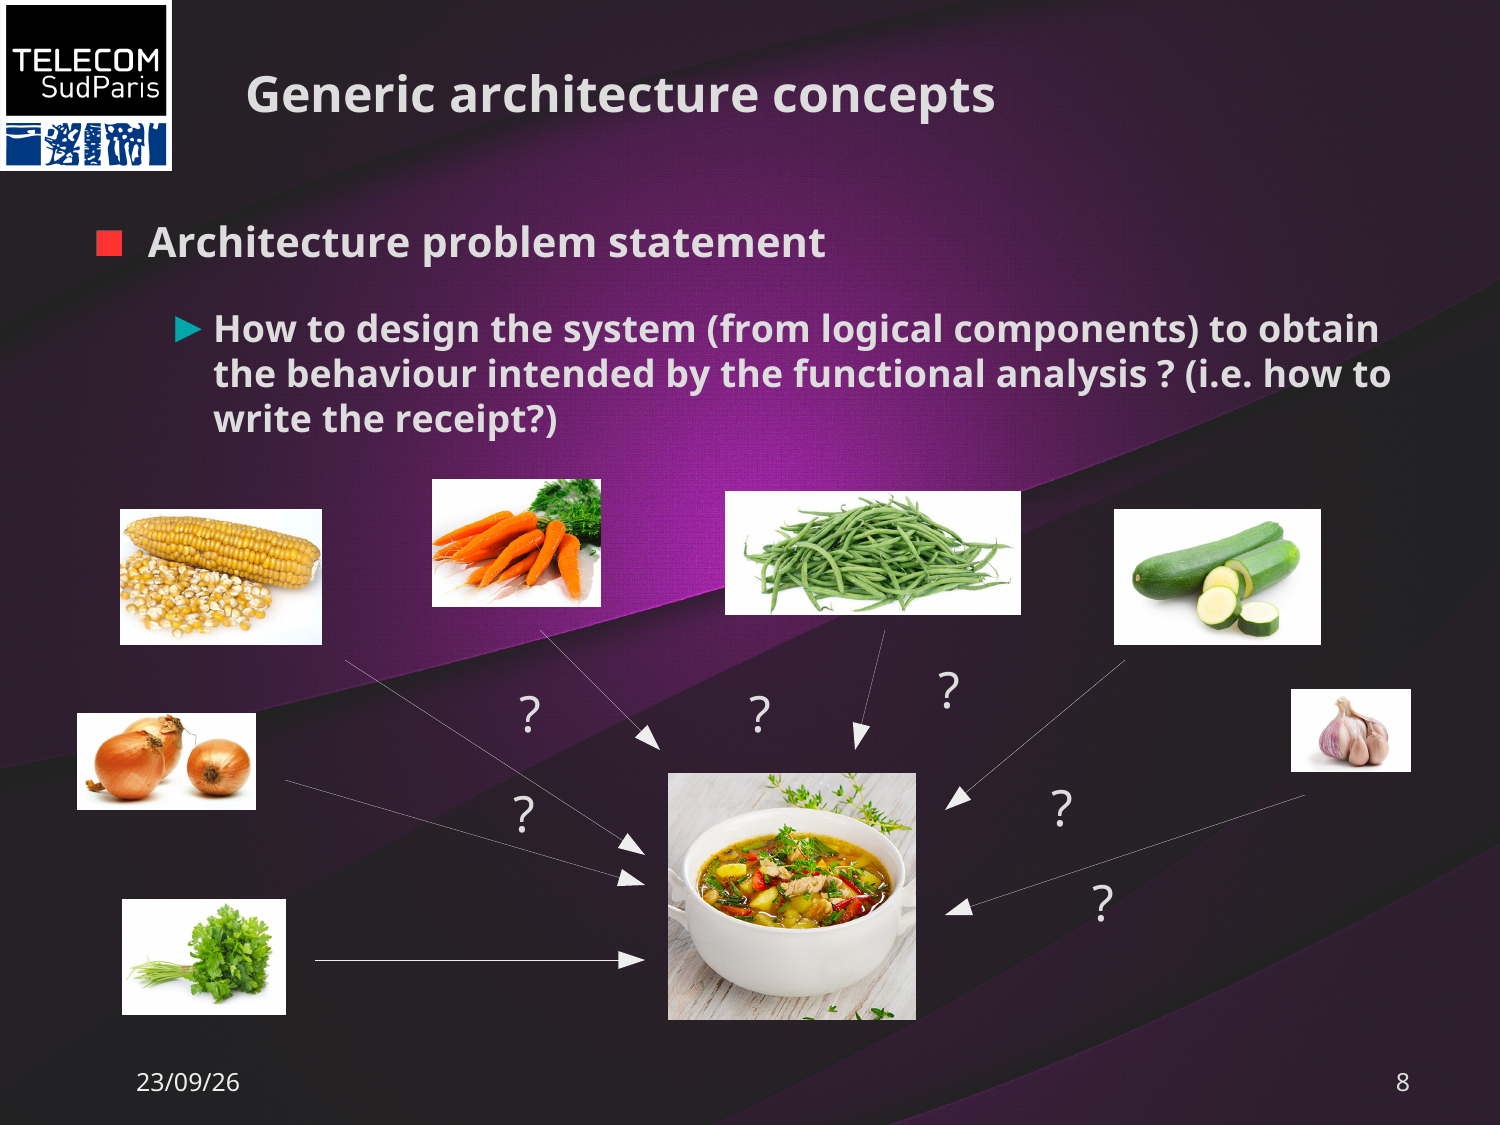

# Generic architecture concepts
Architecture problem statement
How to design the system (from logical components) to obtain the behaviour intended by the functional analysis ? (i.e. how to write the receipt?)
?
?
?
?
?
?
8